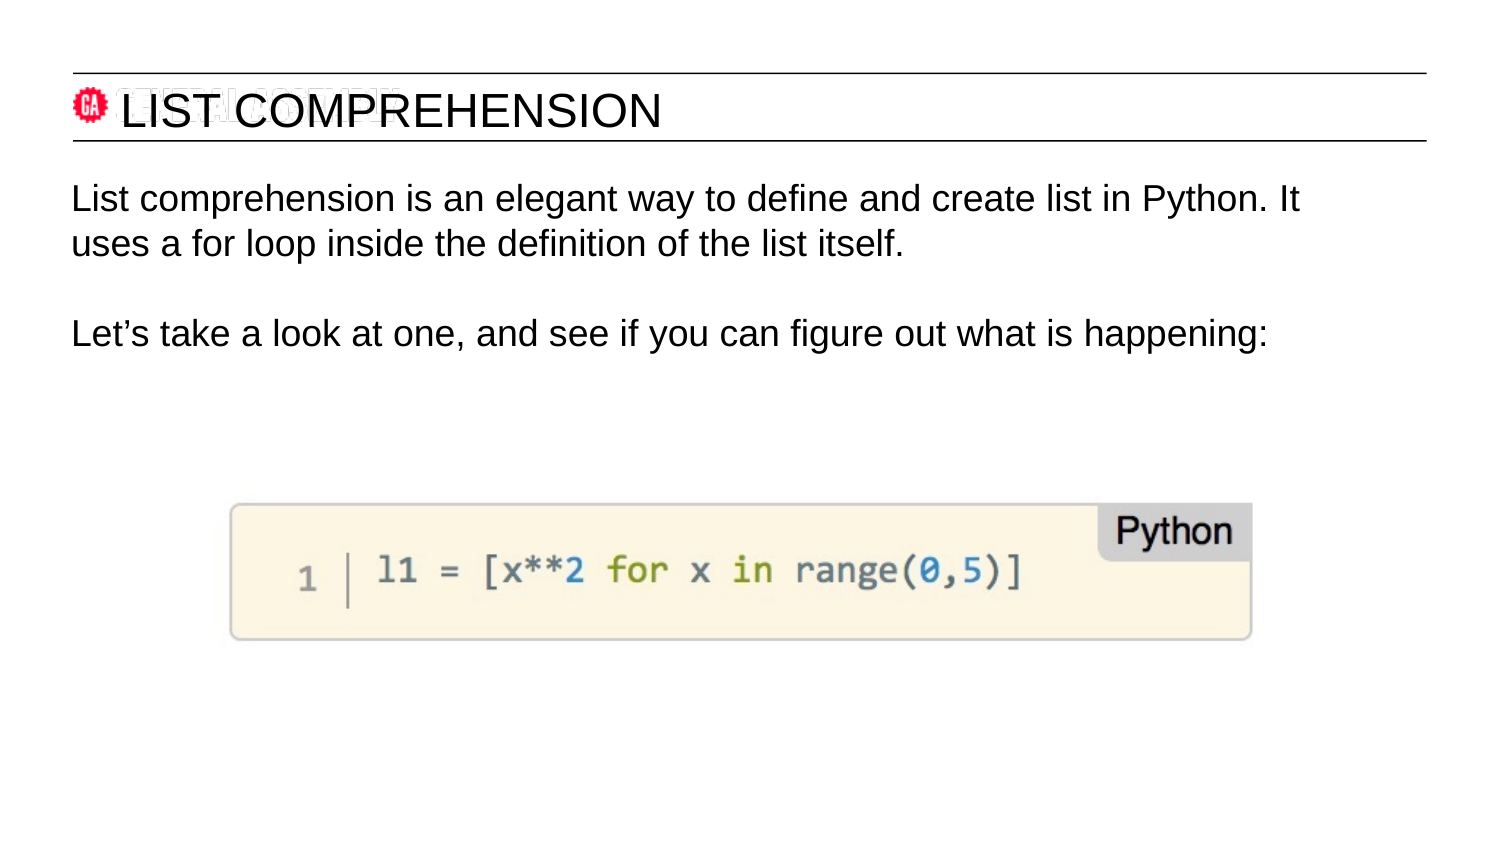

LIST COMPREHENSION
List comprehension is an elegant way to define and create list in Python. It uses a for loop inside the definition of the list itself.
Let’s take a look at one, and see if you can figure out what is happening: